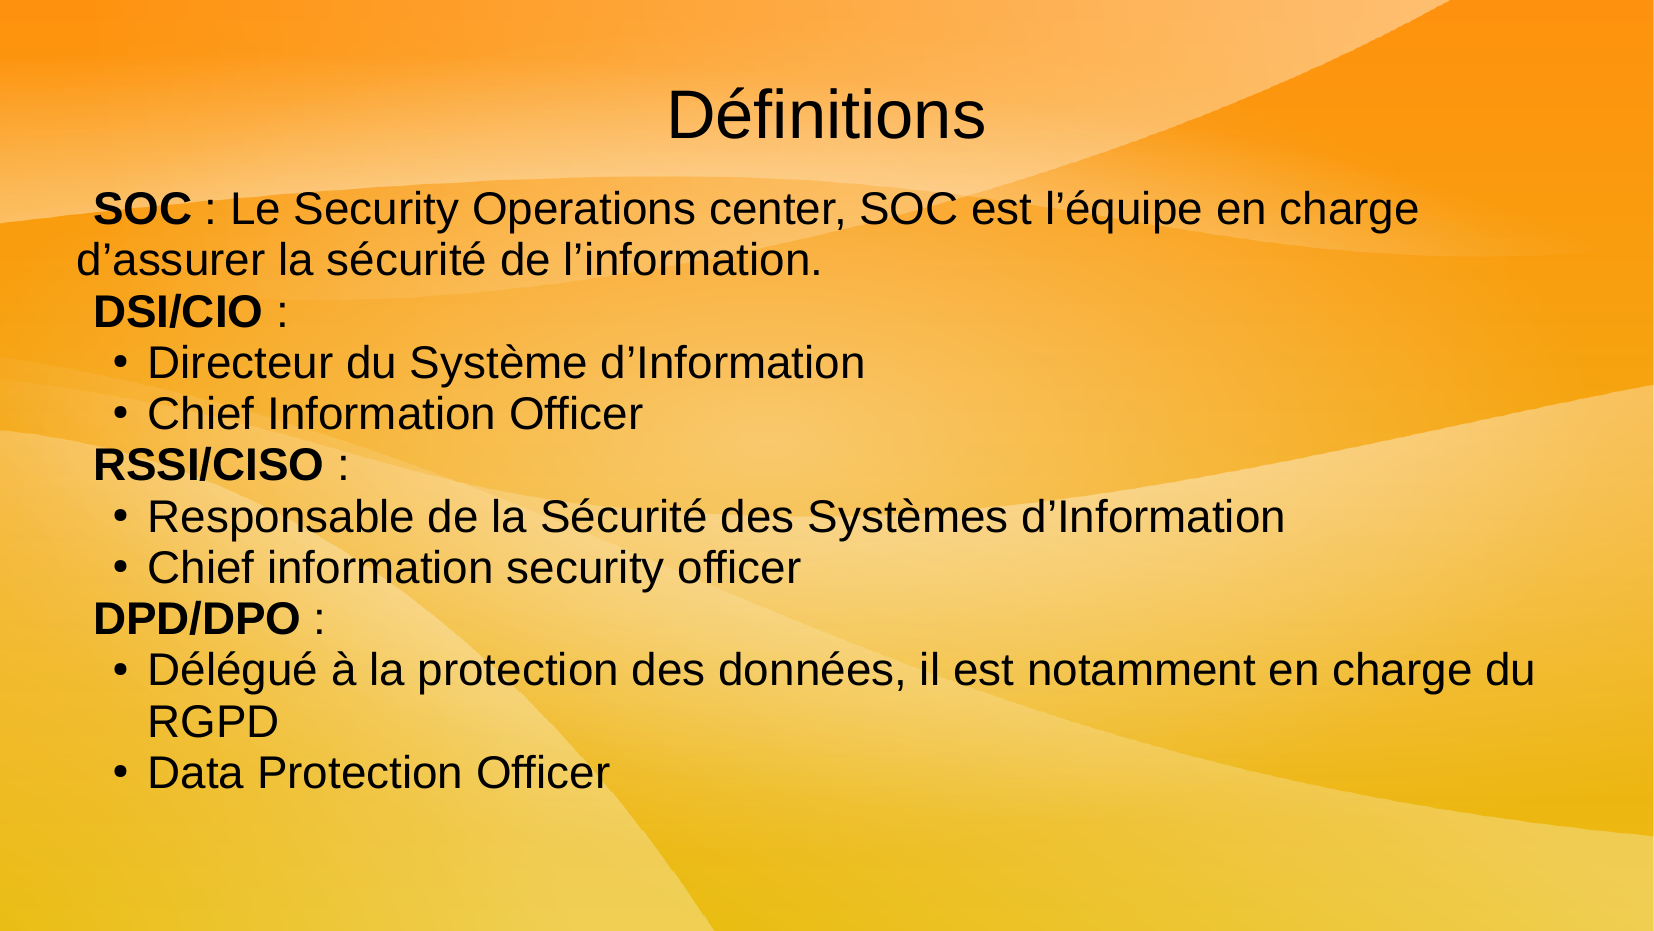

# Définitions
SOC : Le Security Operations center, SOC est l’équipe en charge d’assurer la sécurité de l’information.
DSI/CIO :
Directeur du Système d’Information
Chief Information Officer
RSSI/CISO :
Responsable de la Sécurité des Systèmes d’Information
Chief information security officer
DPD/DPO :
Délégué à la protection des données, il est notamment en charge du RGPD
Data Protection Officer